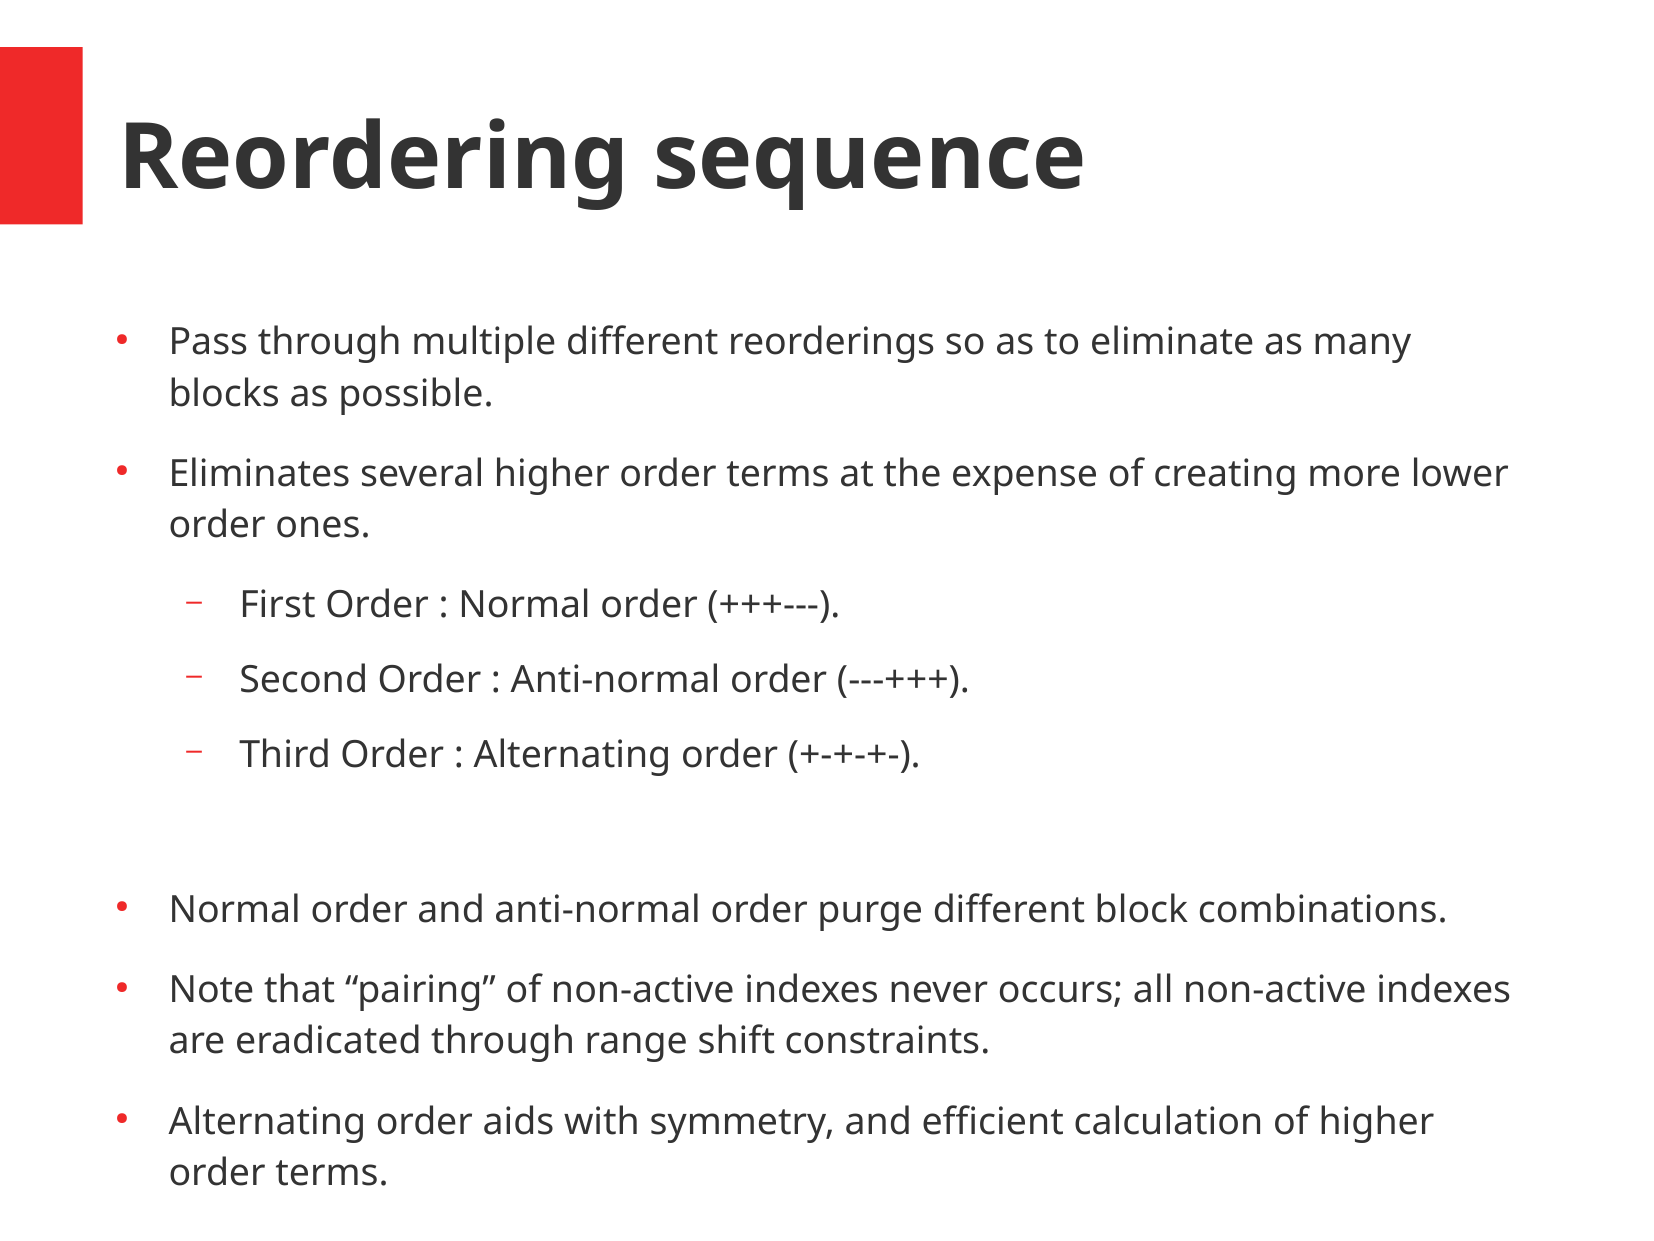

# Reordering sequence
Pass through multiple different reorderings so as to eliminate as many blocks as possible.
Eliminates several higher order terms at the expense of creating more lower order ones.
First Order : Normal order (+++---).
Second Order : Anti-normal order (---+++).
Third Order : Alternating order (+-+-+-).
Normal order and anti-normal order purge different block combinations.
Note that “pairing” of non-active indexes never occurs; all non-active indexes are eradicated through range shift constraints.
Alternating order aids with symmetry, and efficient calculation of higher order terms.